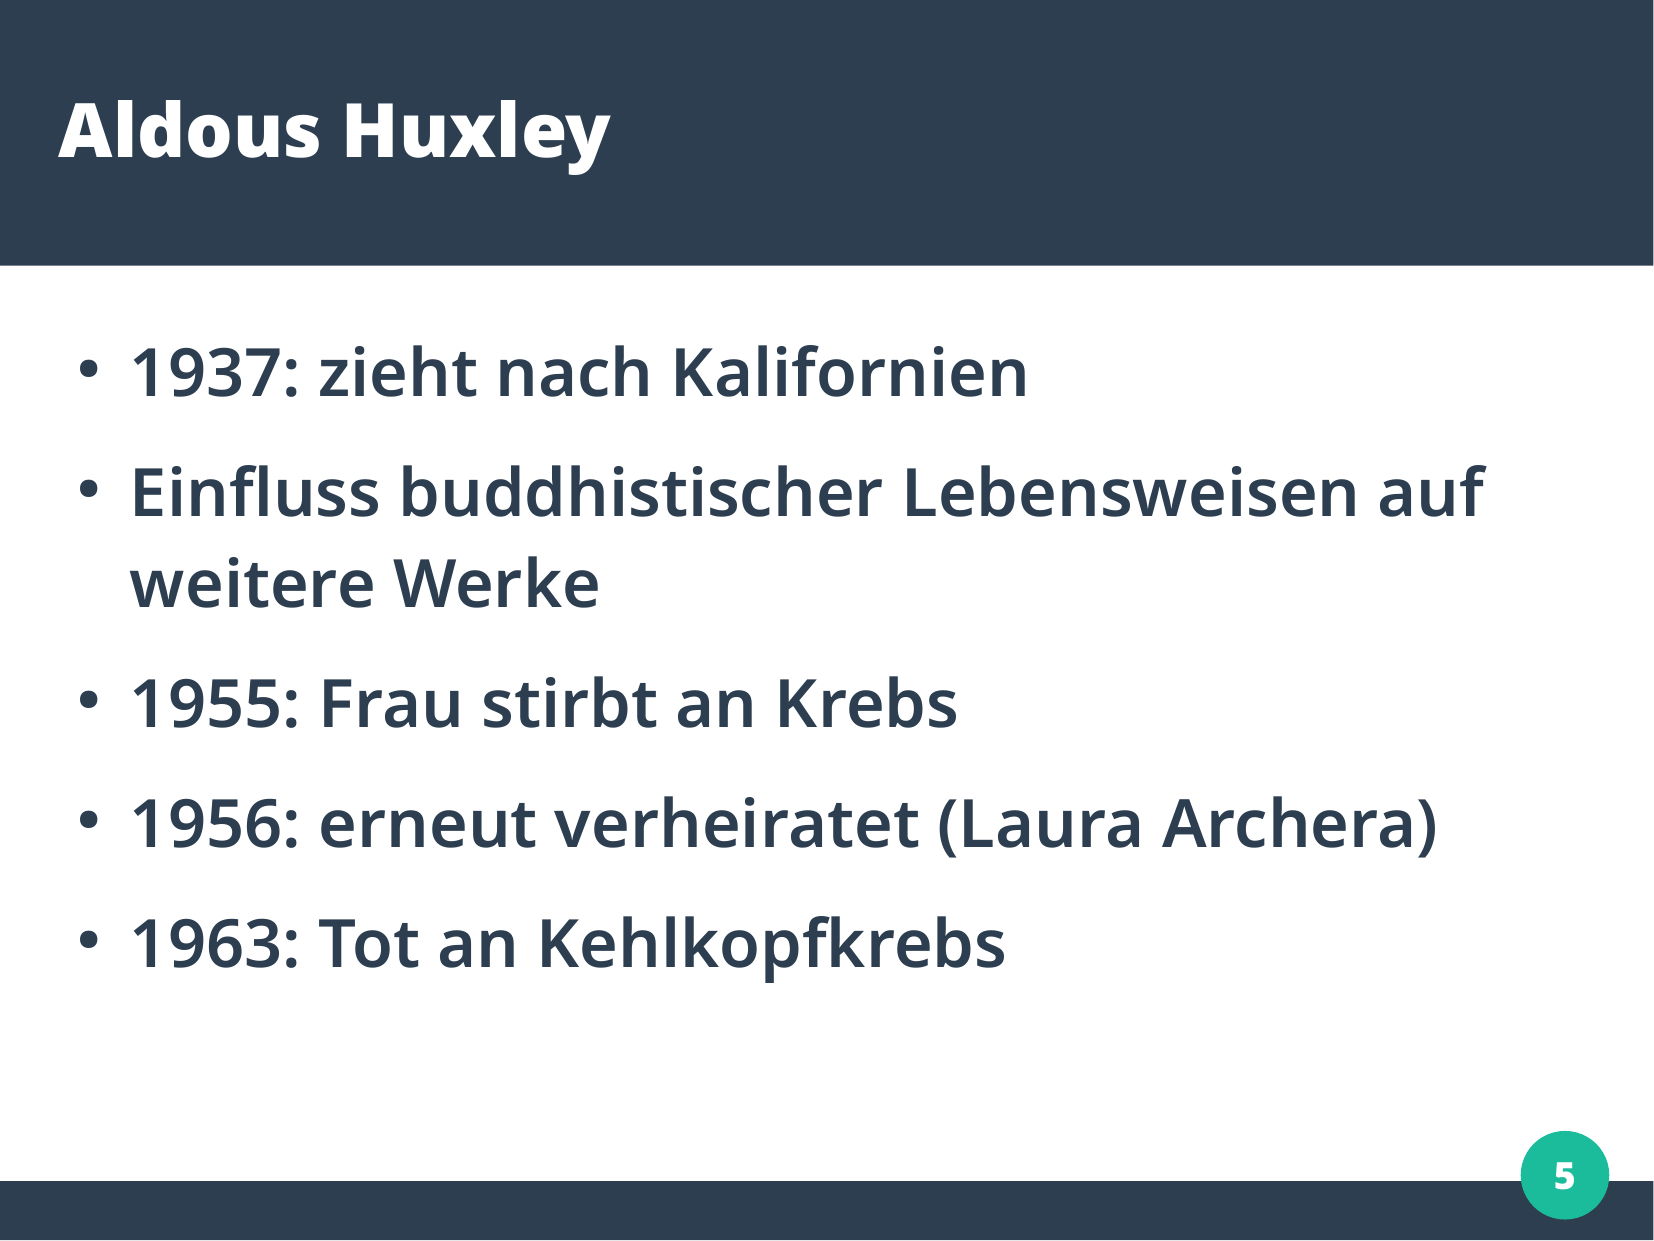

# Aldous Huxley
1937: zieht nach Kalifornien
Einfluss buddhistischer Lebensweisen auf weitere Werke
1955: Frau stirbt an Krebs
1956: erneut verheiratet (Laura Archera)
1963: Tot an Kehlkopfkrebs
5